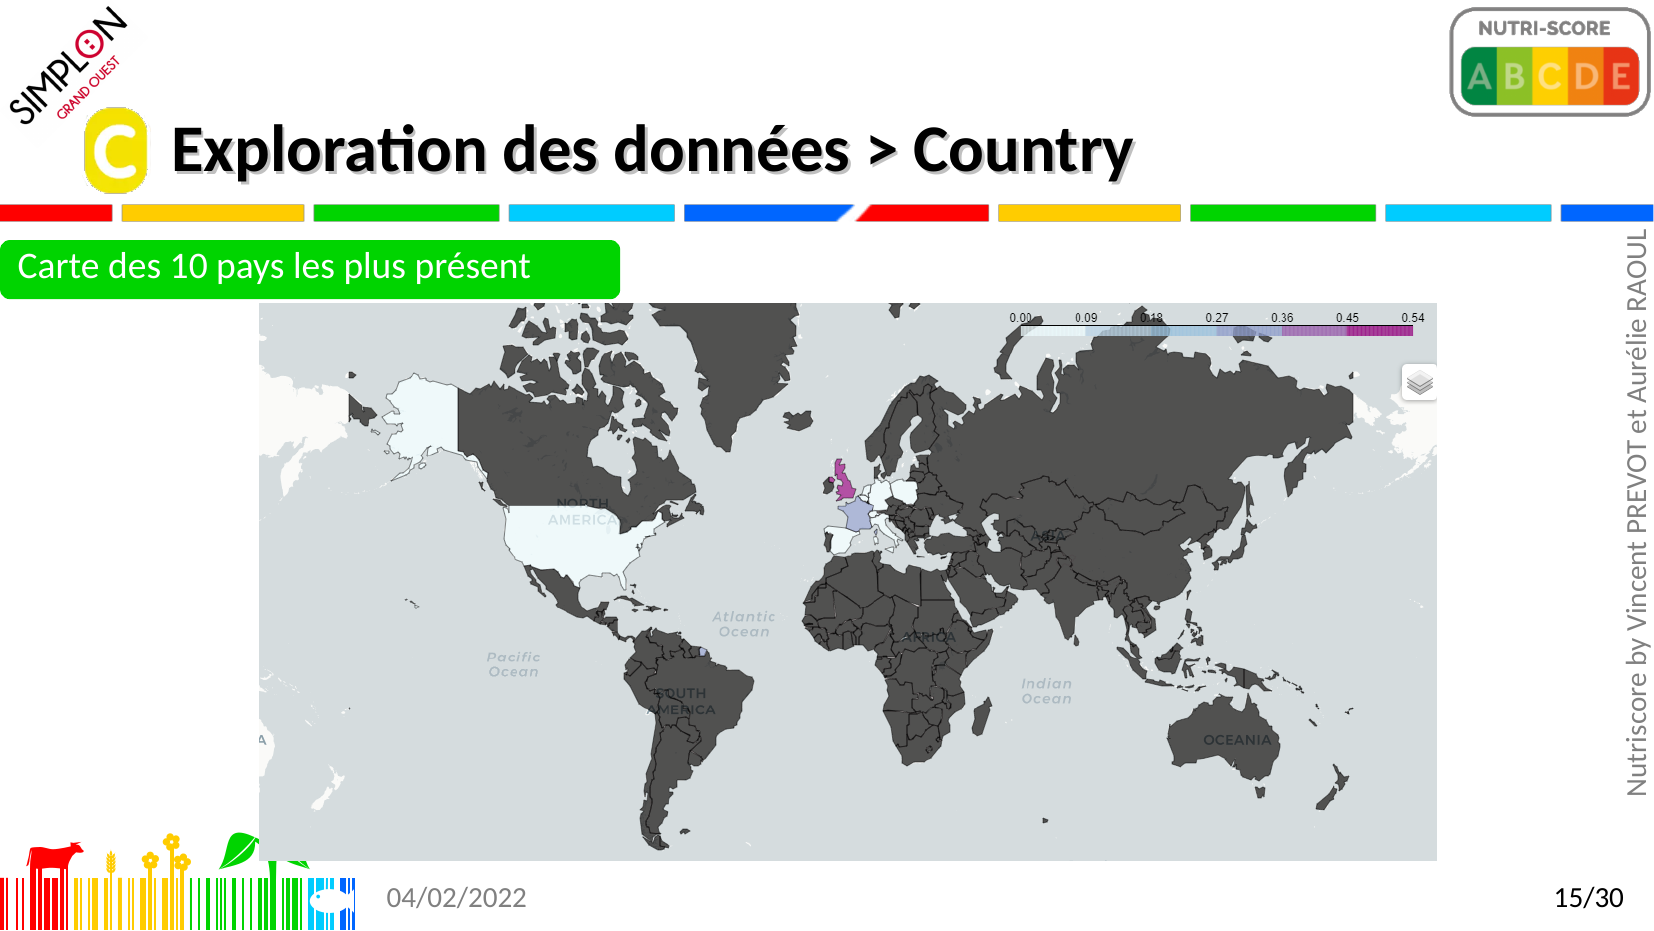

# Exploration des données > Country
Carte des 10 pays les plus présent
15